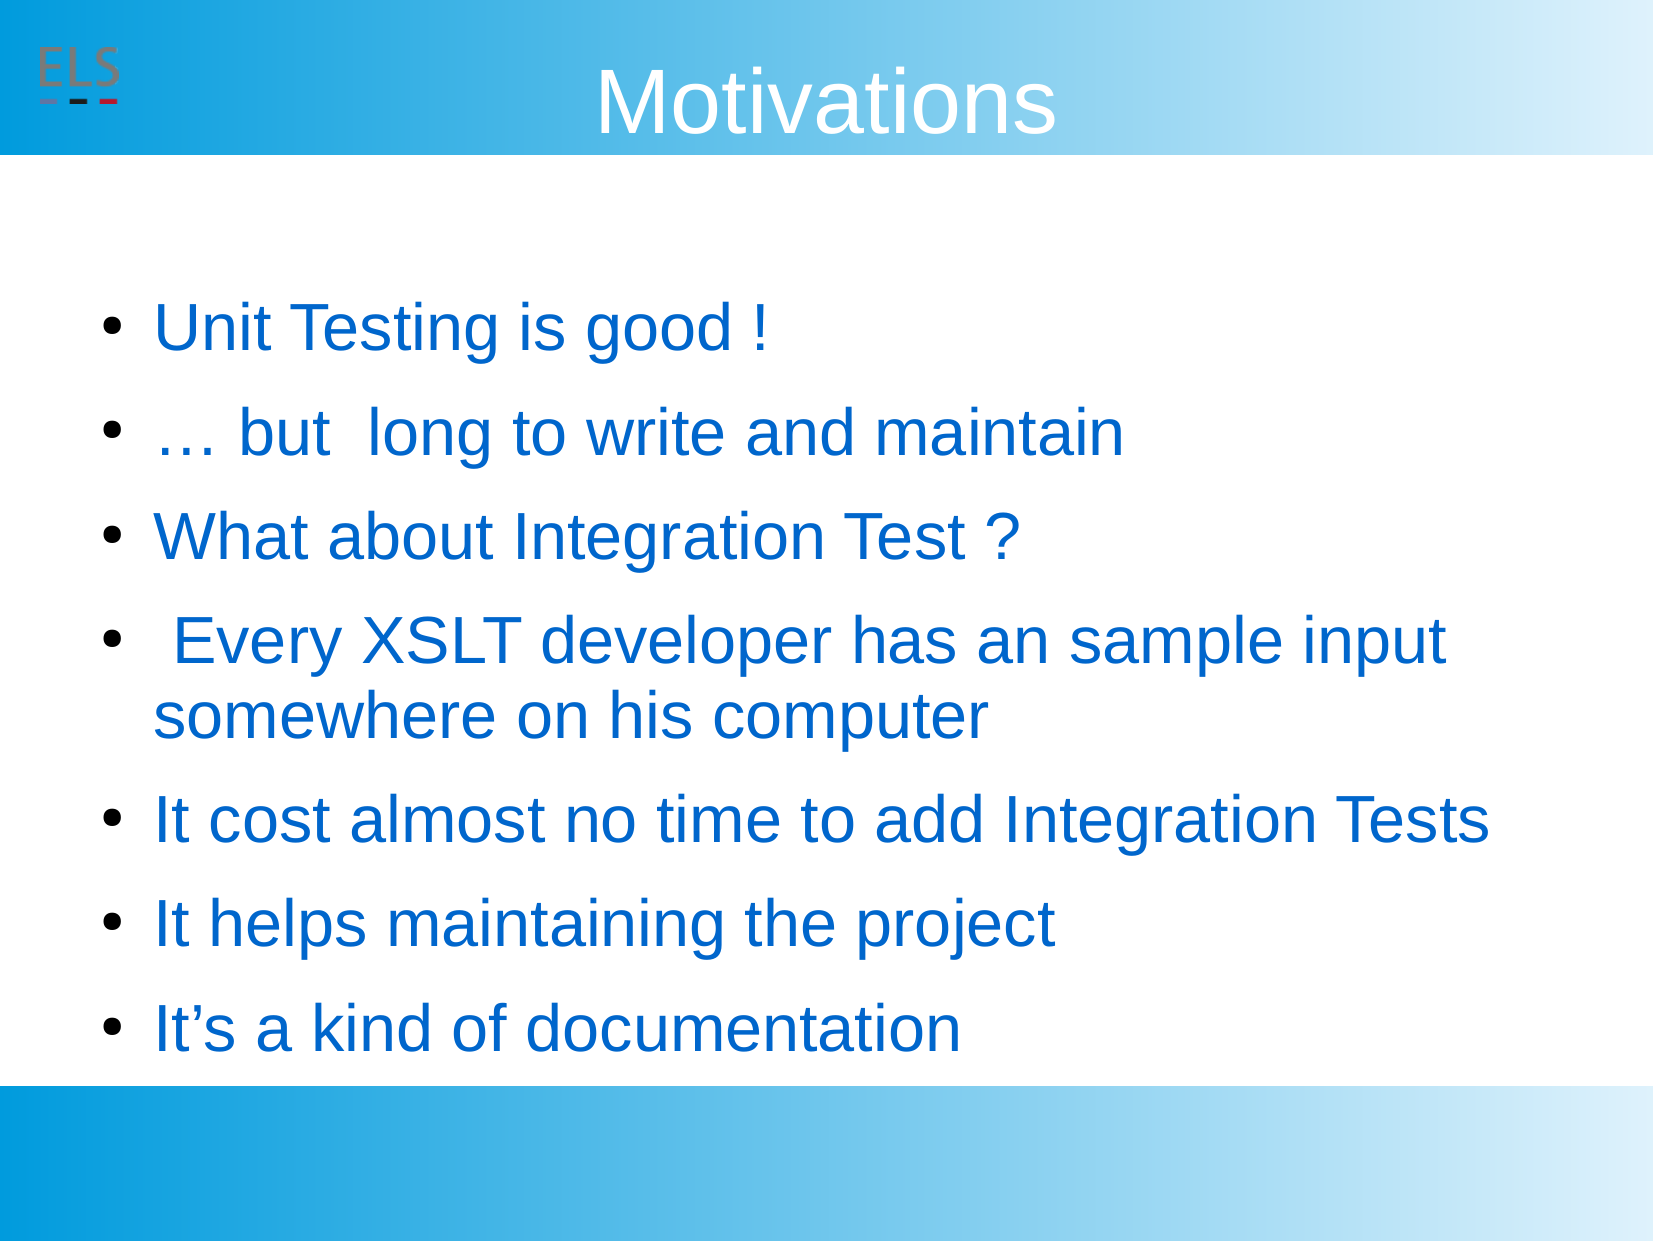

# Motivations
Unit Testing is good !
… but long to write and maintain
What about Integration Test ?
 Every XSLT developer has an sample input somewhere on his computer
It cost almost no time to add Integration Tests
It helps maintaining the project
It’s a kind of documentation